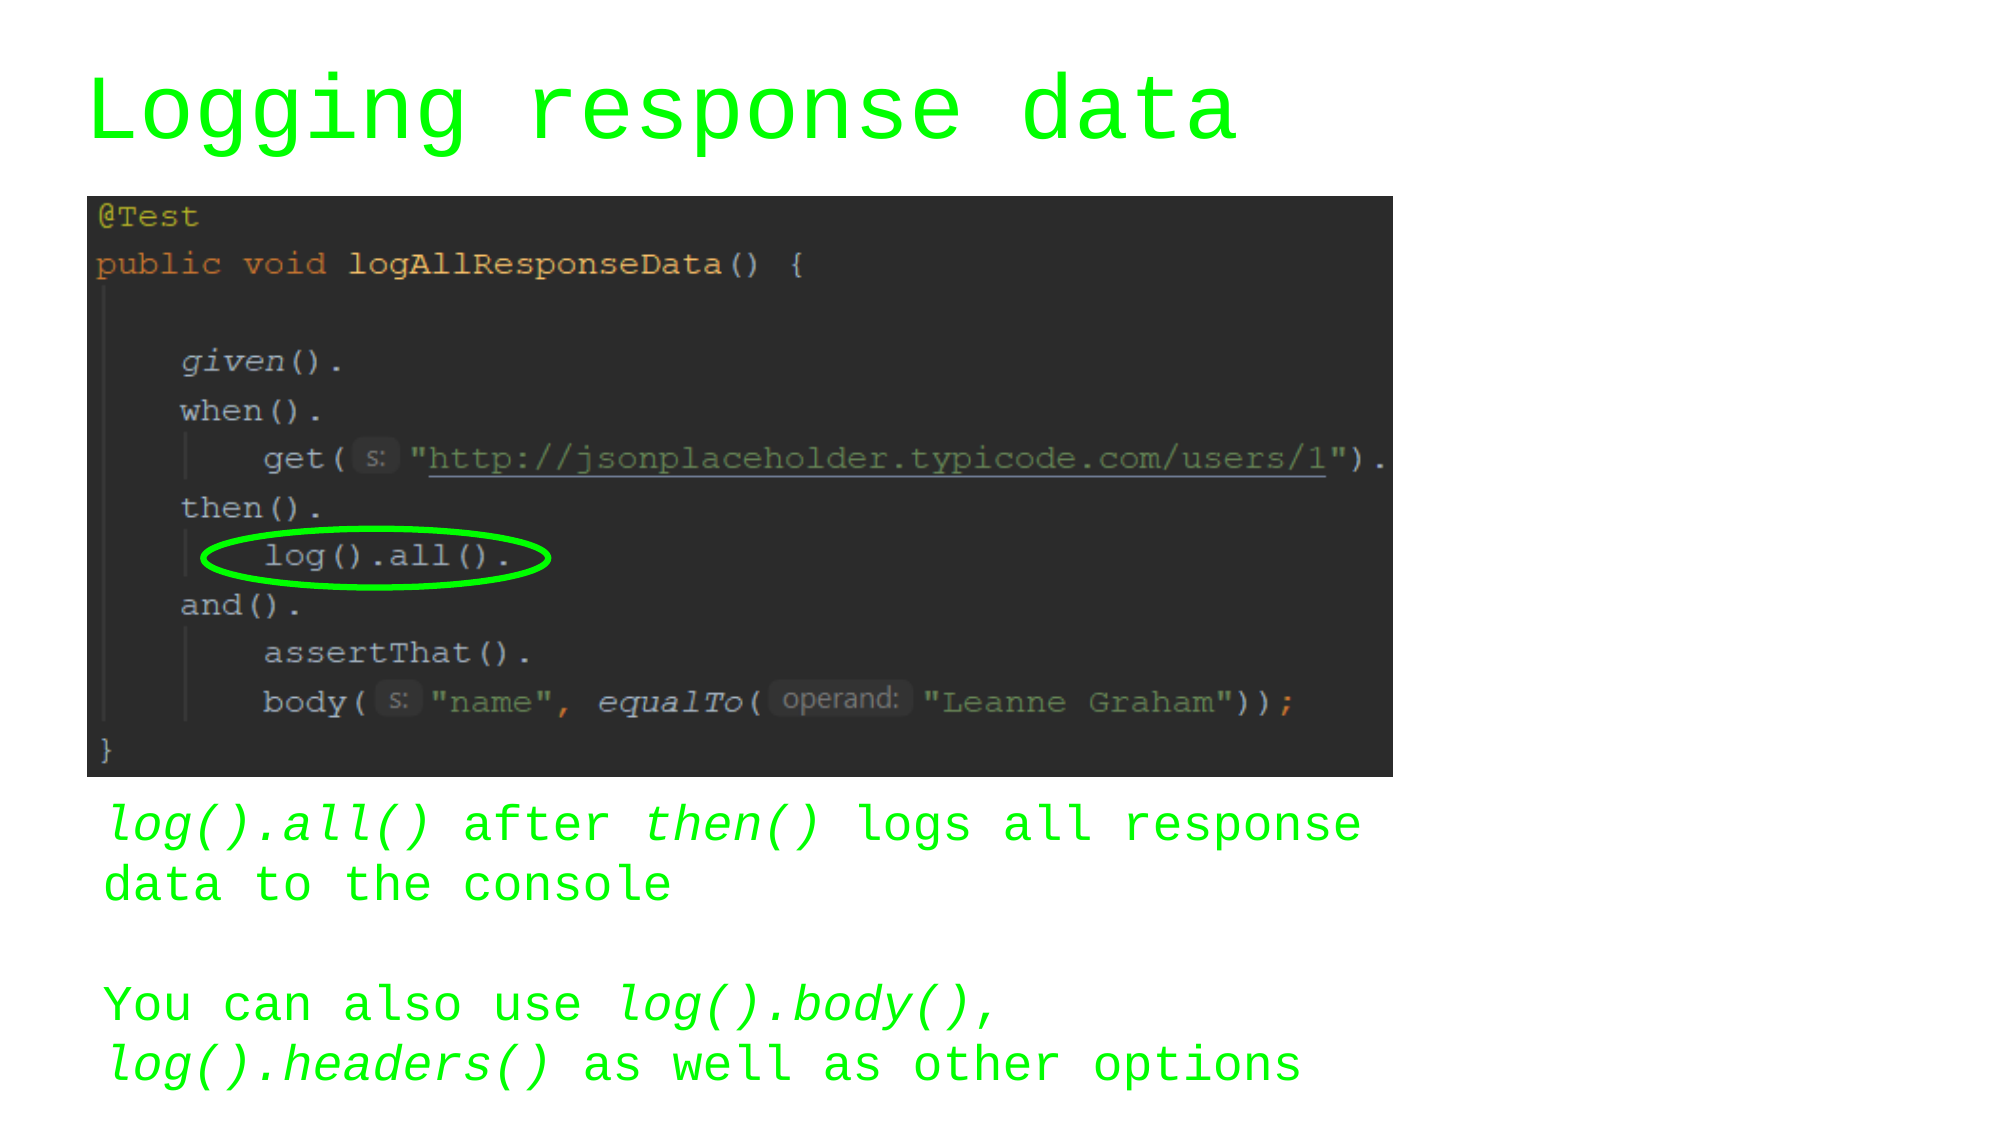

# Logging response data
log().all() after then() logs all response data to the console
You can also use log().body(), log().headers() as well as other options